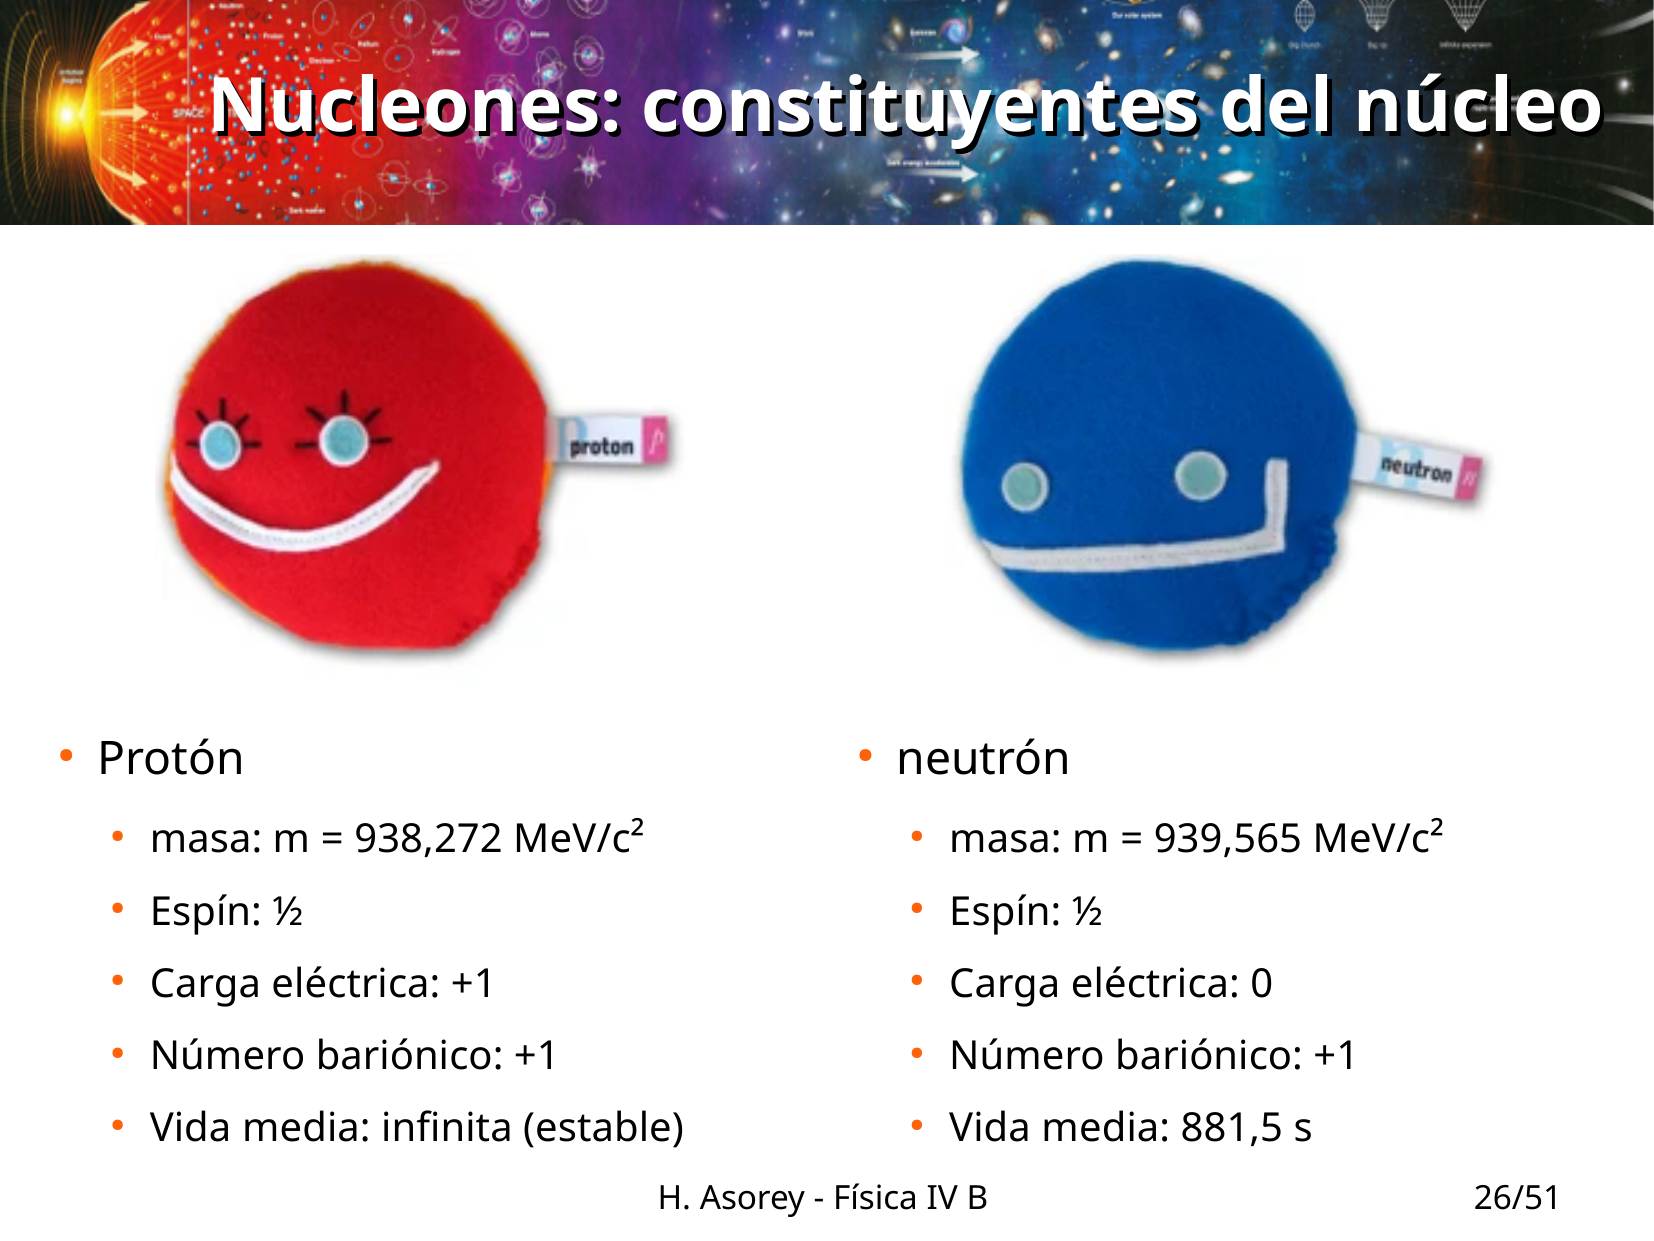

# Nucleones: constituyentes del núcleo
Protón
masa: m = 938,272 MeV/c²
Espín: ½
Carga eléctrica: +1
Número bariónico: +1
Vida media: infinita (estable)
neutrón
masa: m = 939,565 MeV/c²
Espín: ½
Carga eléctrica: 0
Número bariónico: +1
Vida media: 881,5 s
H. Asorey - Física IV B
26